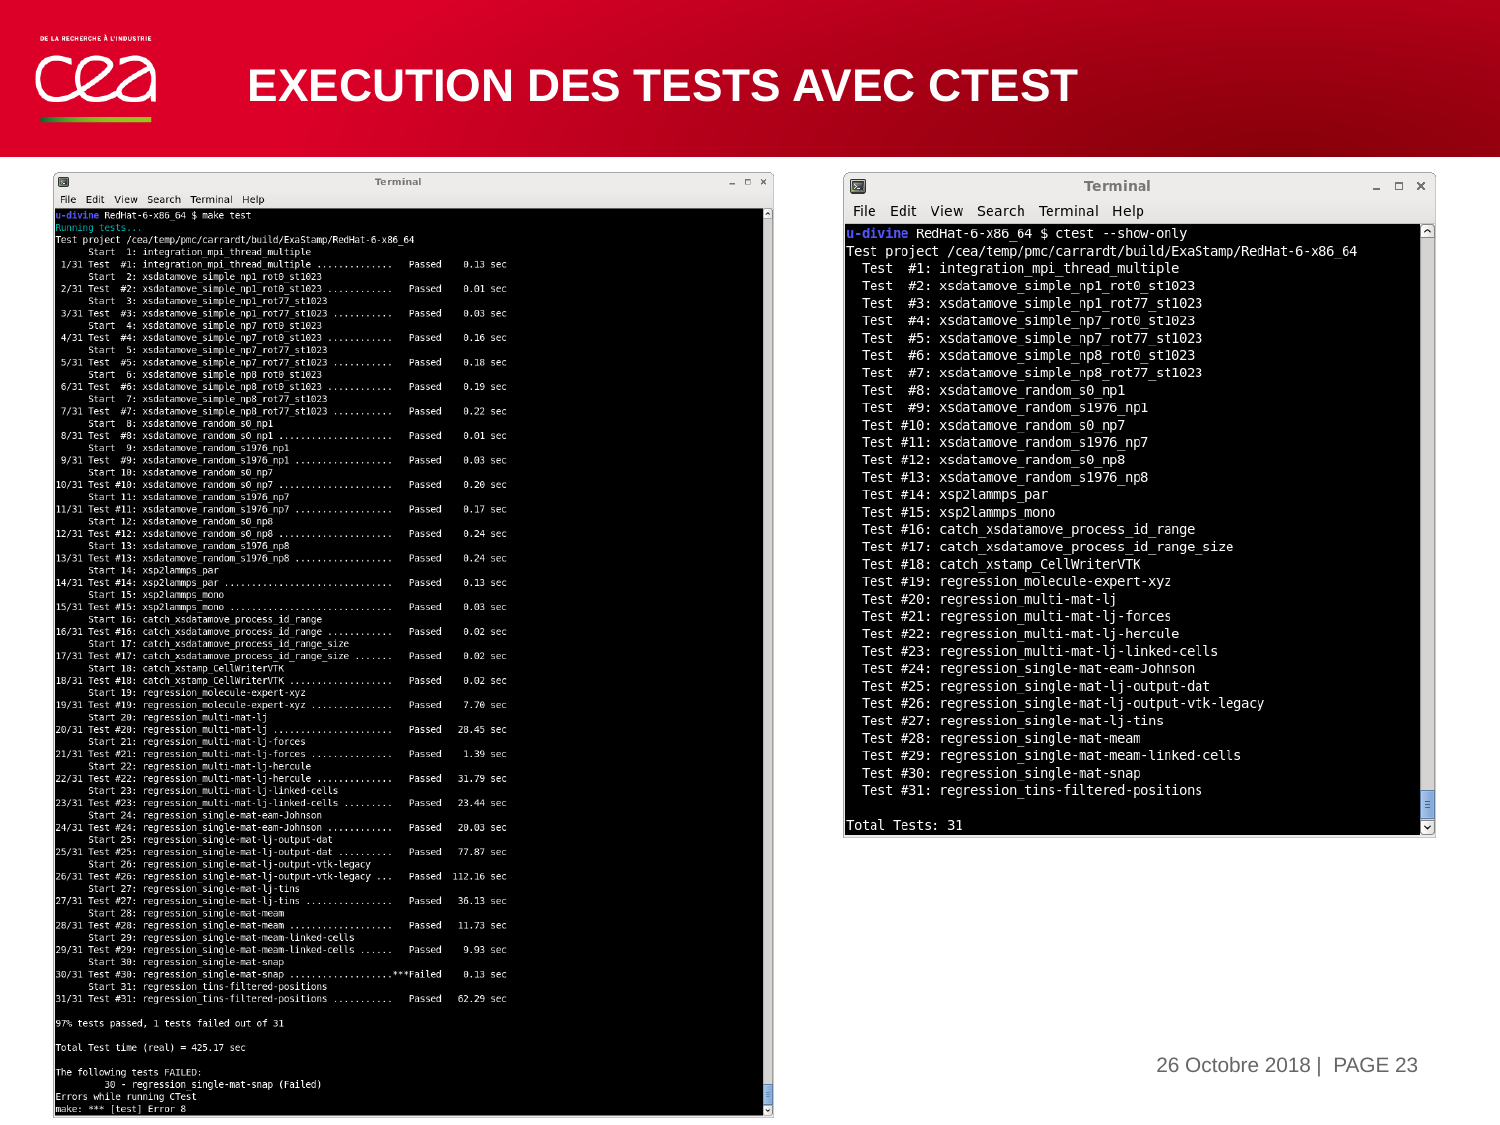

# Execution des tests avec CTest
| PAGE
26 Octobre 2018